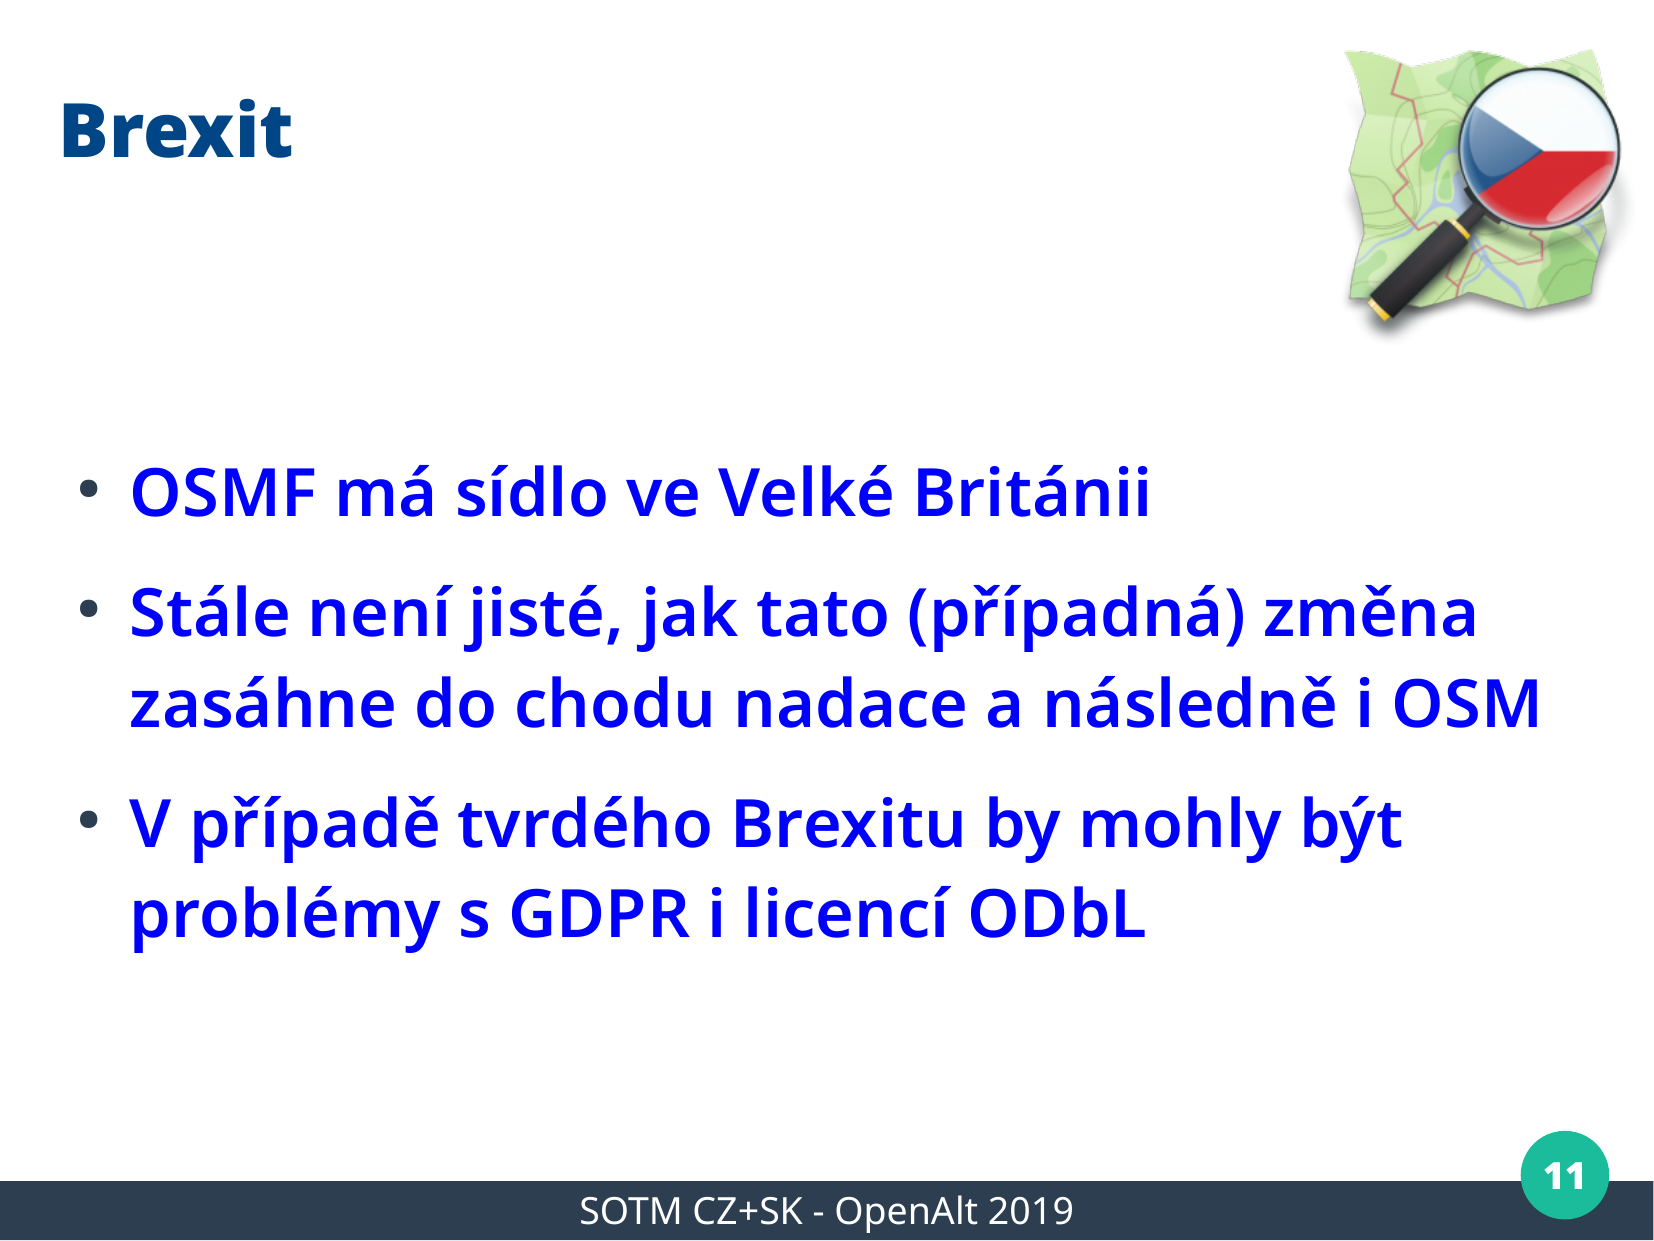

# Brexit
OSMF má sídlo ve Velké Británii
Stále není jisté, jak tato (případná) změna zasáhne do chodu nadace a následně i OSM
V případě tvrdého Brexitu by mohly být problémy s GDPR i licencí ODbL
11
SOTM CZ+SK - OpenAlt 2019